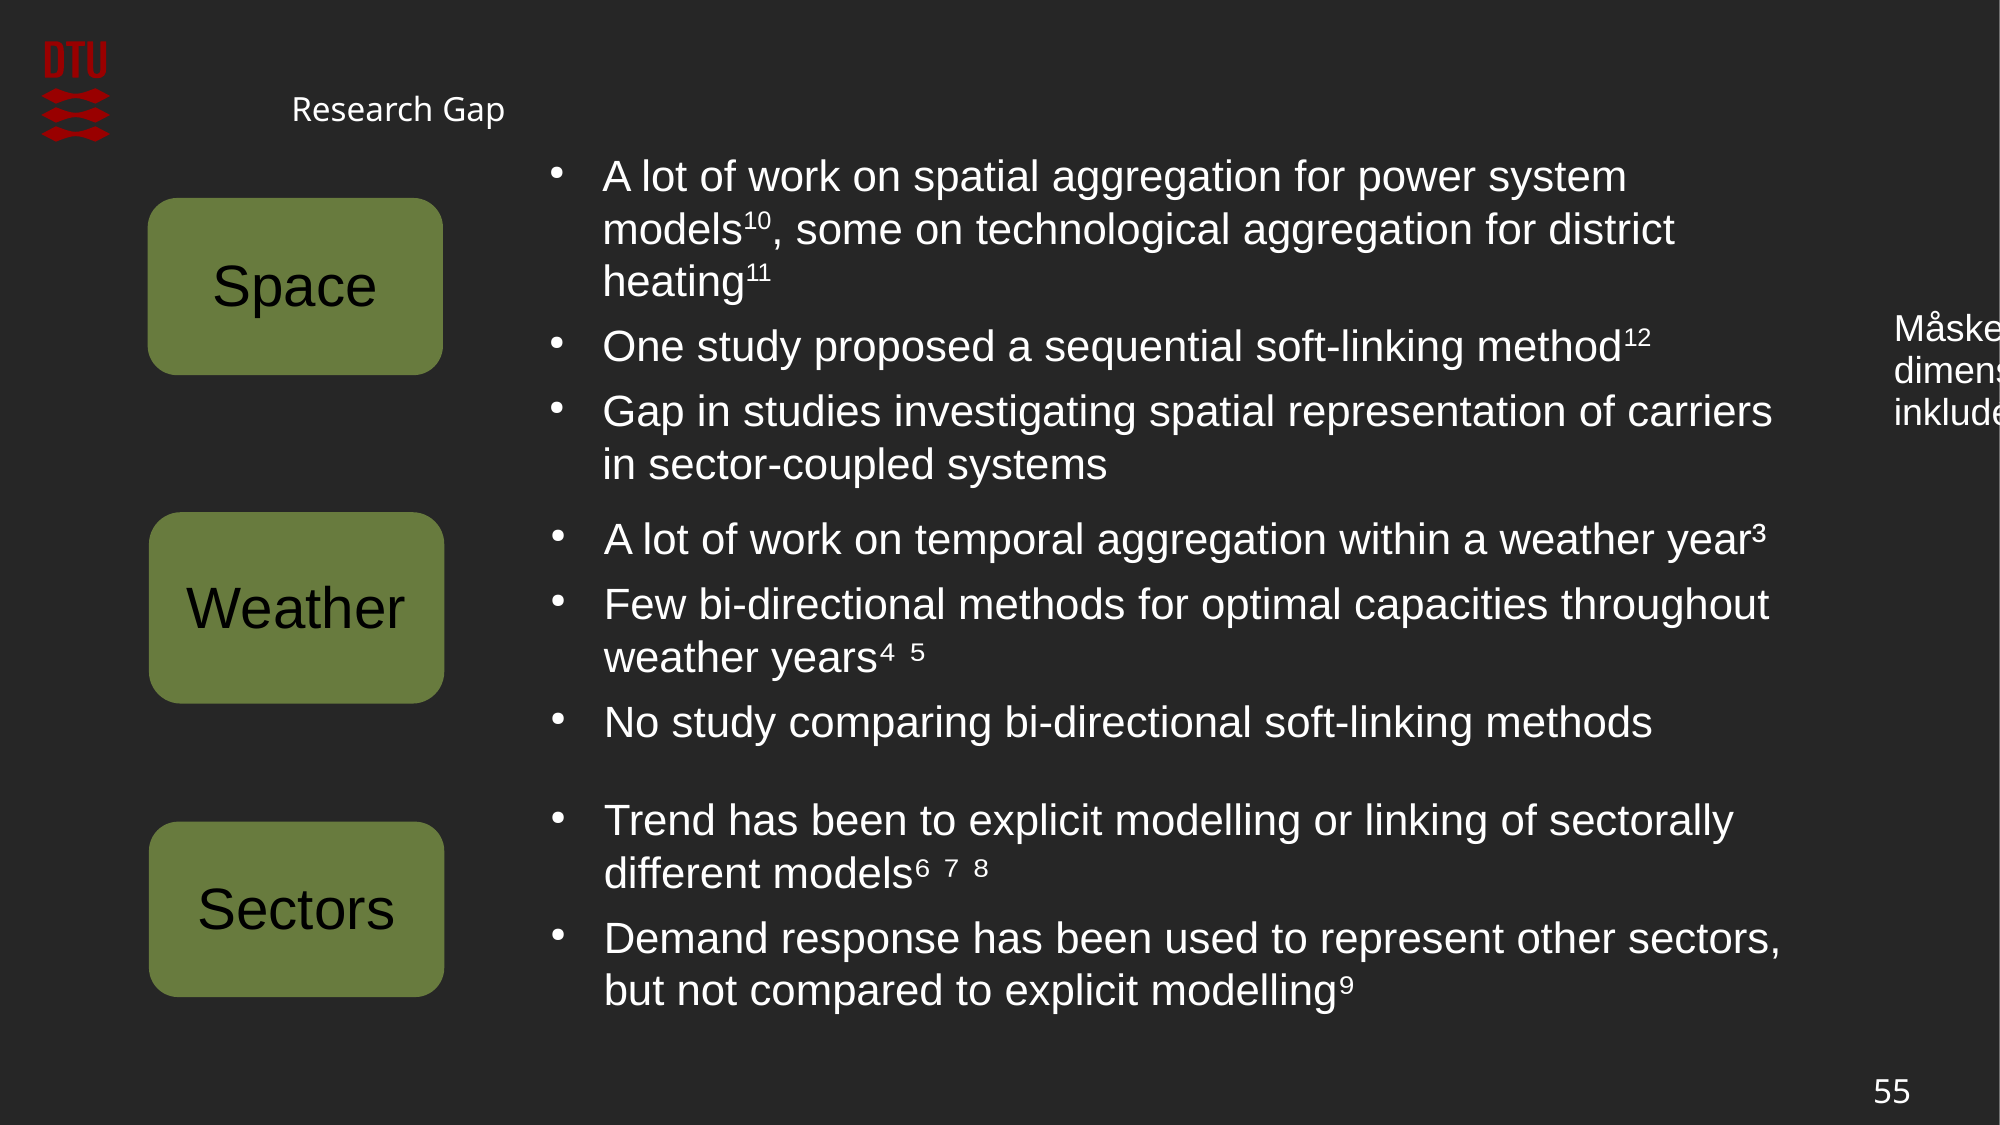

Research Gap
A lot of work on spatial aggregation for power system models10, some on technological aggregation for district heating11
One study proposed a sequential soft-linking method12
Gap in studies investigating spatial representation of carriers in sector-coupled systems
Space
Måske et slide per dimension, inkludér
# A lot of work on temporal aggregation within a weather year³
Few bi-directional methods for optimal capacities throughout weather years⁴ ⁵
No study comparing bi-directional soft-linking methods
Weather
Trend has been to explicit modelling or linking of sectorally different models⁶ ⁷ ⁸
Demand response has been used to represent other sectors, but not compared to explicit modelling⁹
Sectors